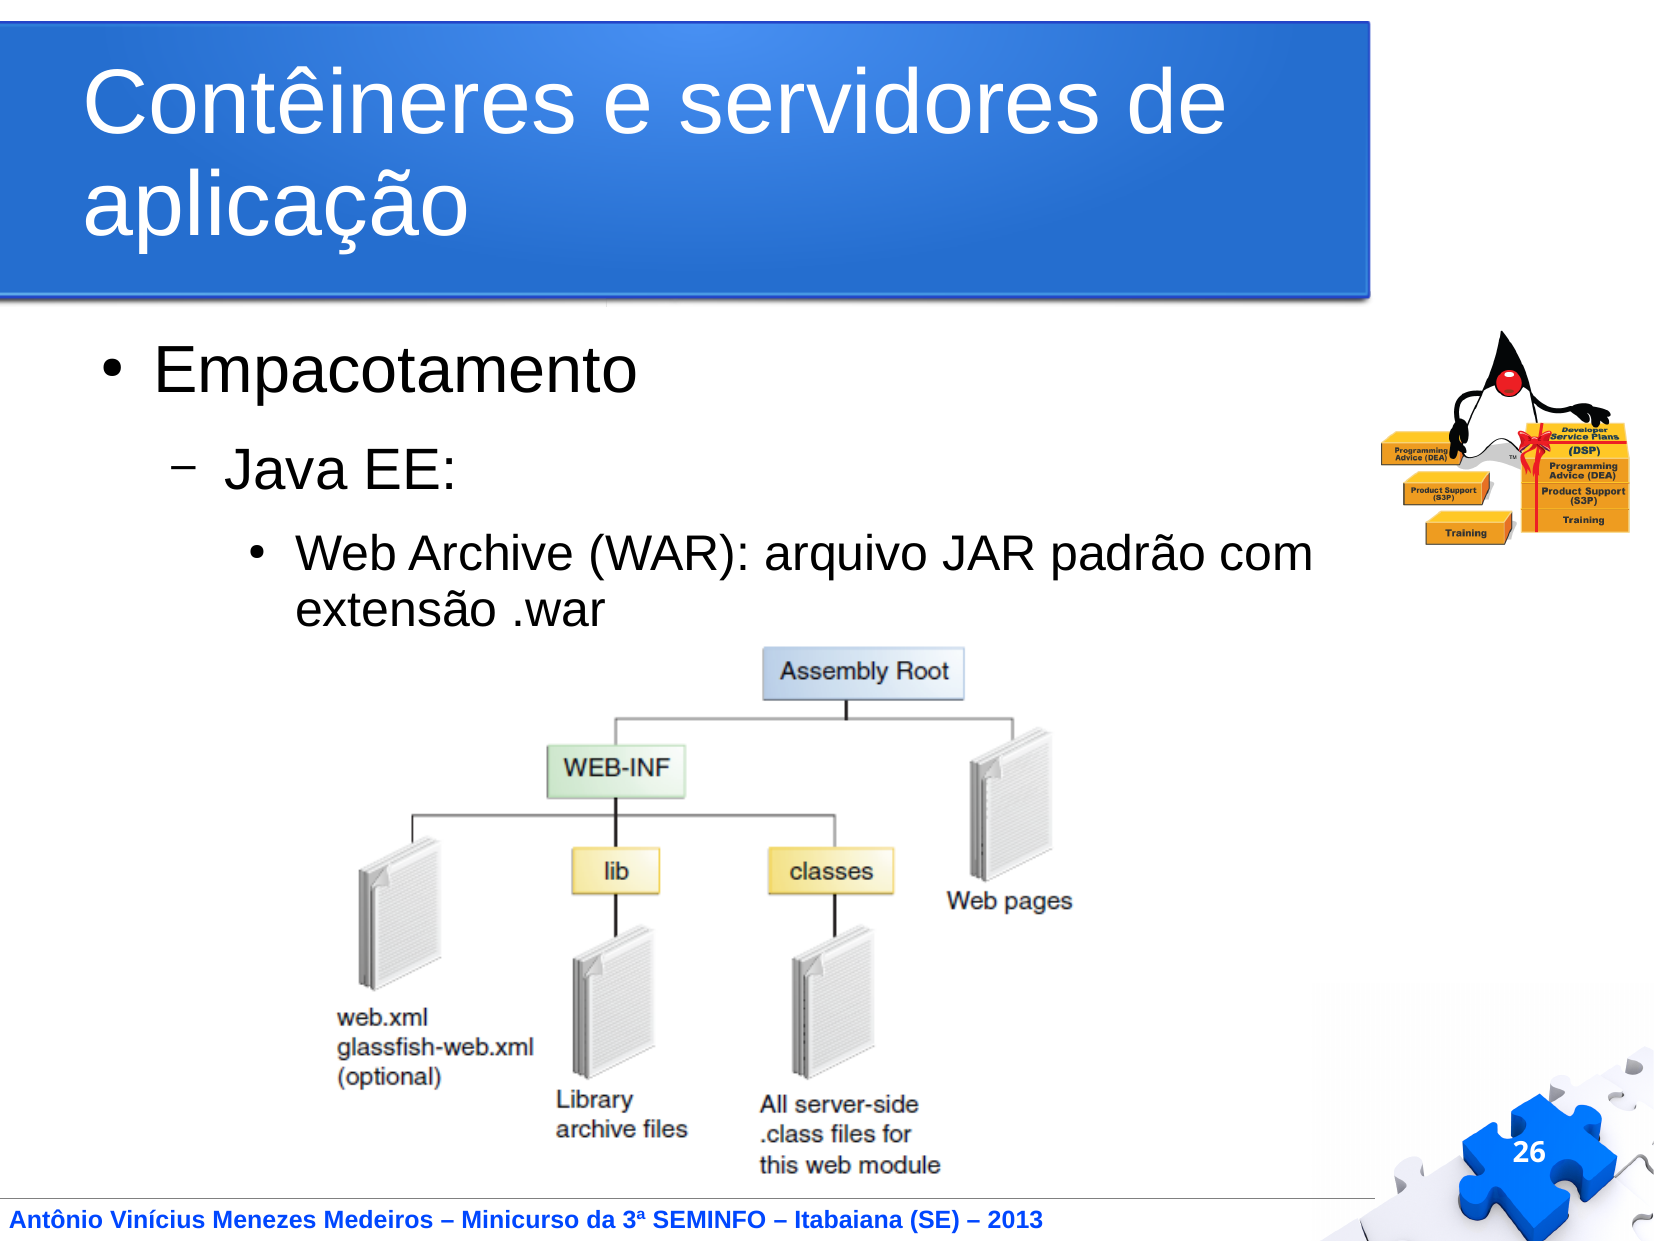

# Contêineres e servidores de aplicação
Empacotamento
Java EE:
Web Archive (WAR): arquivo JAR padrão com extensão .war
26